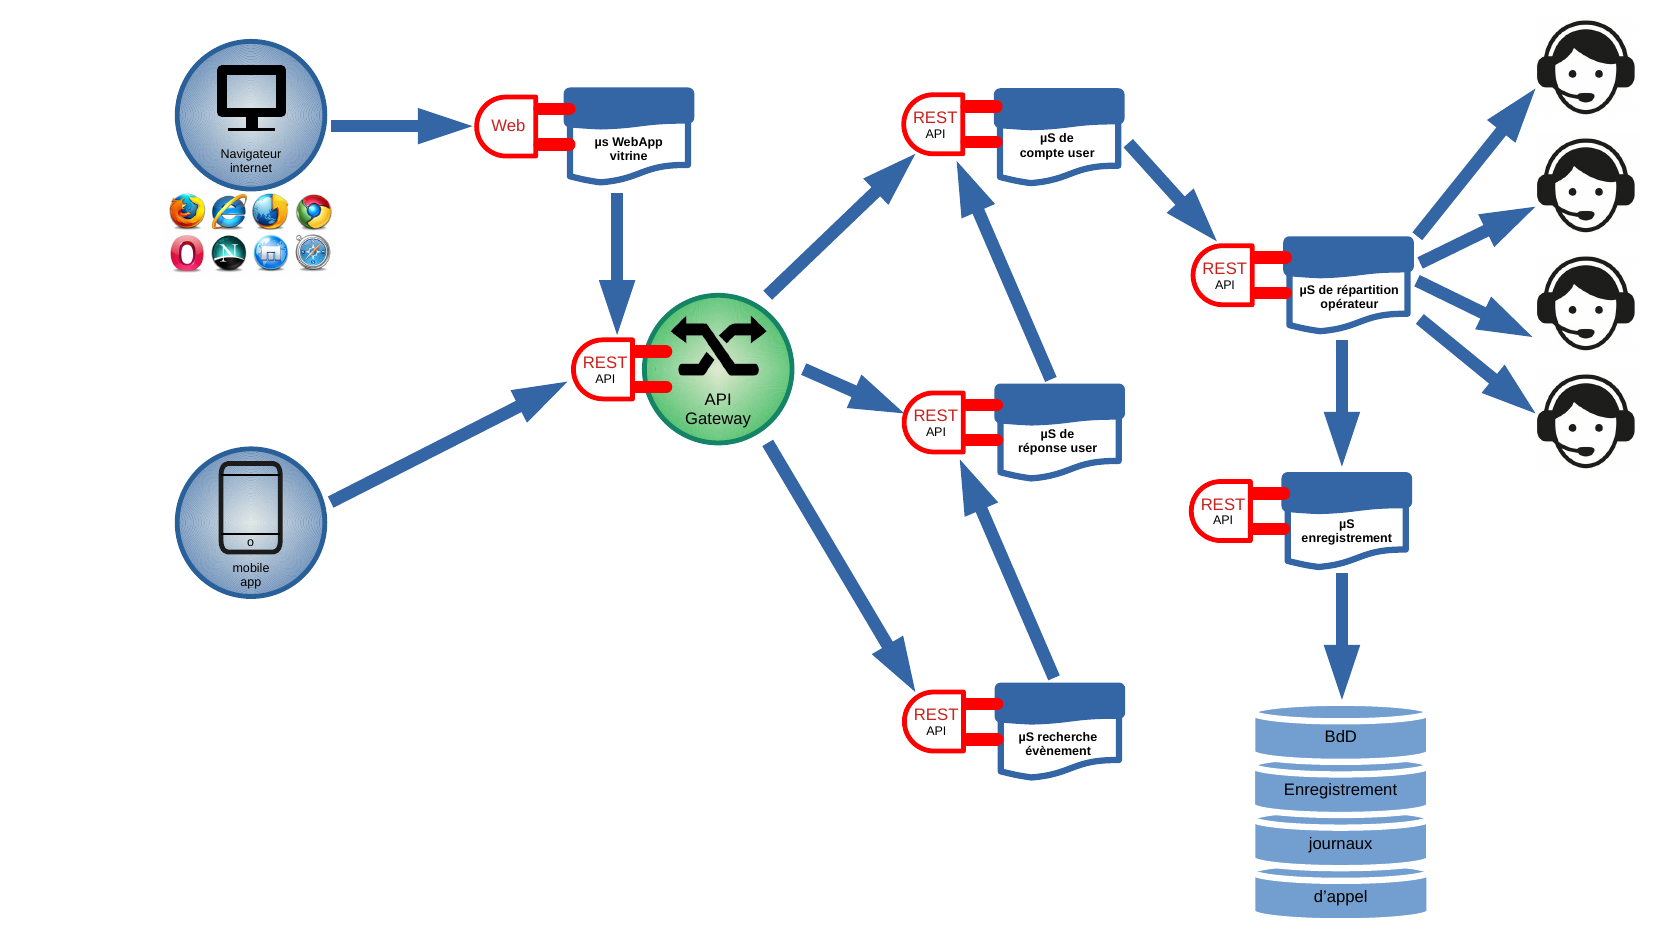

Navigateur
internet
Web
µs WebApp
vitrine
REST
API
µS de
compte user
REST
API
µS de répartition opérateur
API
Gateway
REST
API
REST
API
µS de
réponse user
o
mobile
app
REST
API
µS
enregistrement
REST
API
µS recherche
évènement
BdD
Enregistrement
journaux
d’appel